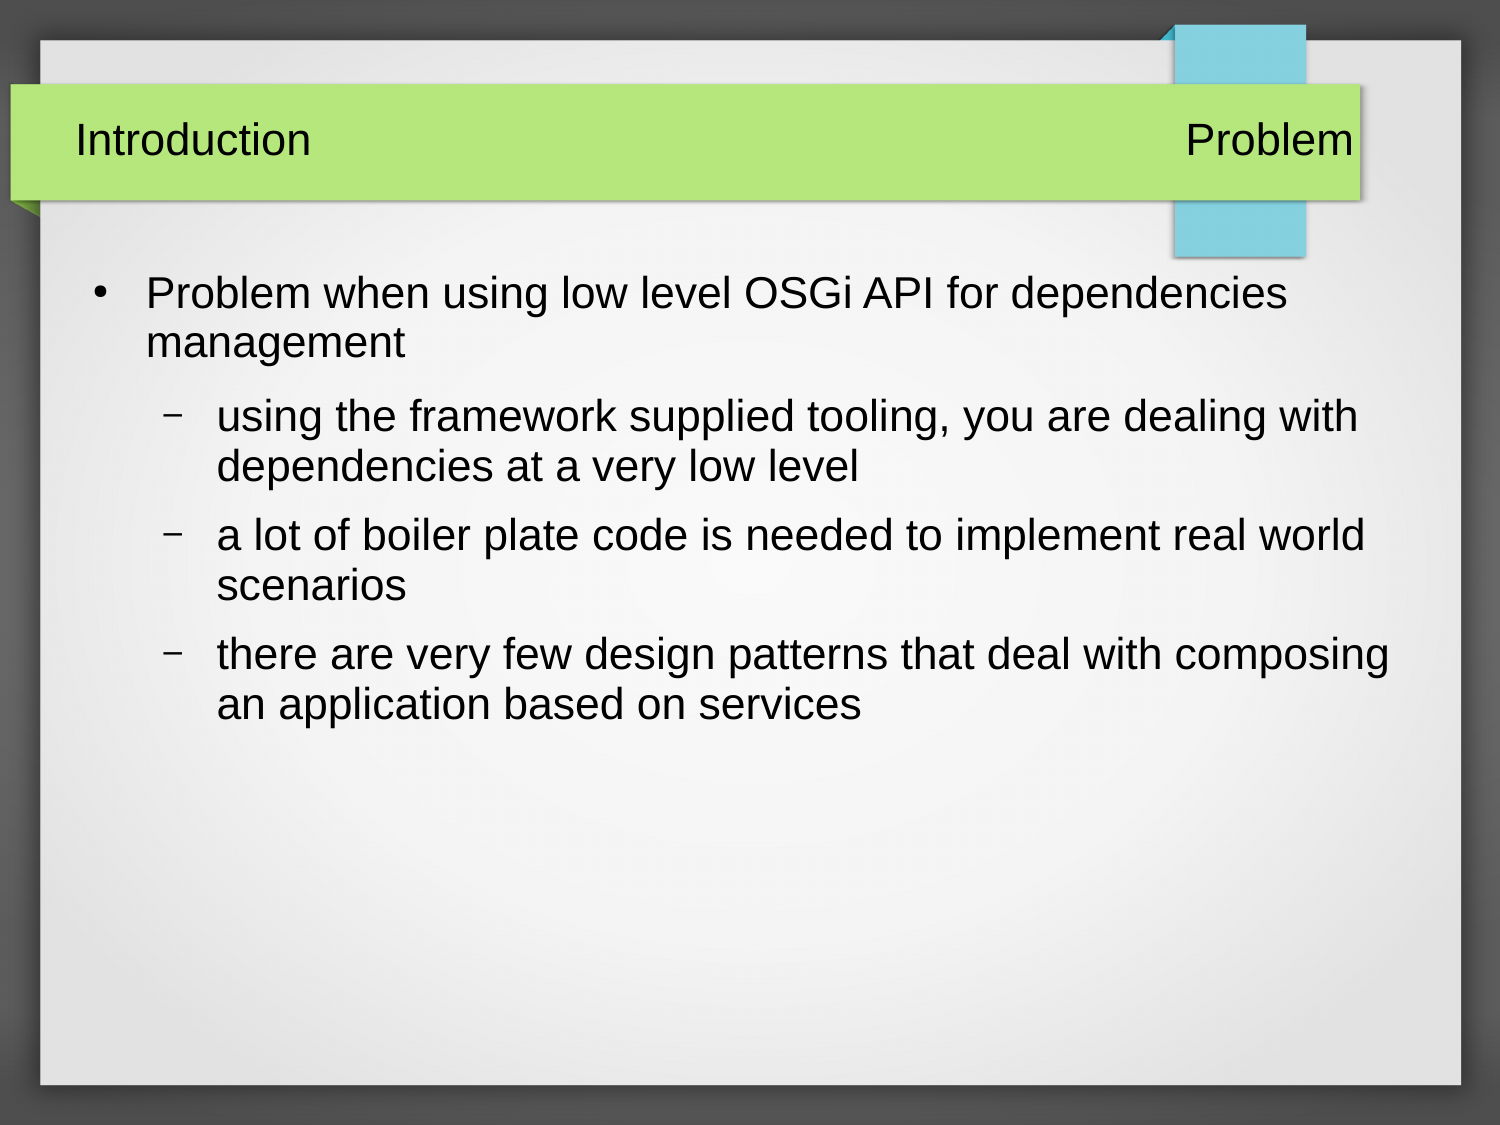

# Introduction Problem
Problem when using low level OSGi API for dependencies management
using the framework supplied tooling, you are dealing with dependencies at a very low level
a lot of boiler plate code is needed to implement real world scenarios
there are very few design patterns that deal with composing an application based on services